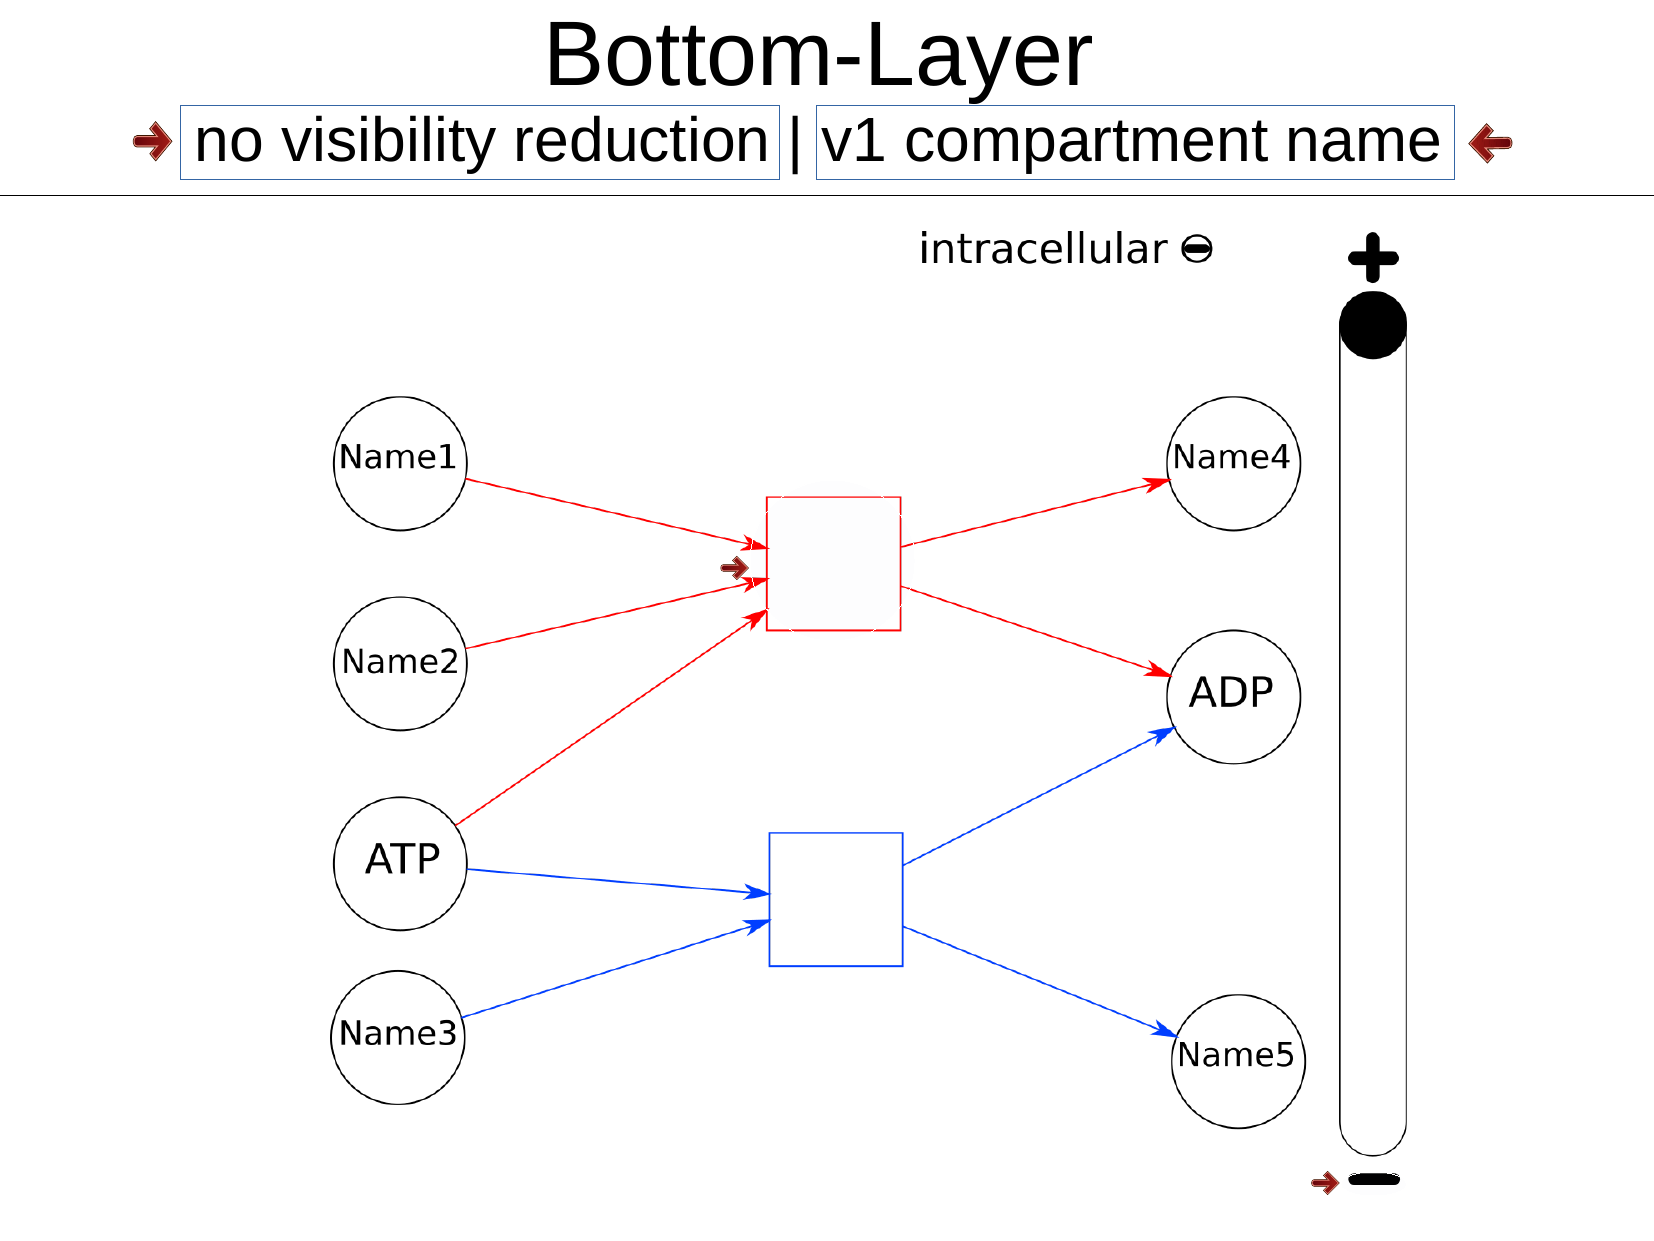

# Bottom-Layer no visibility reduction | v1 compartment name